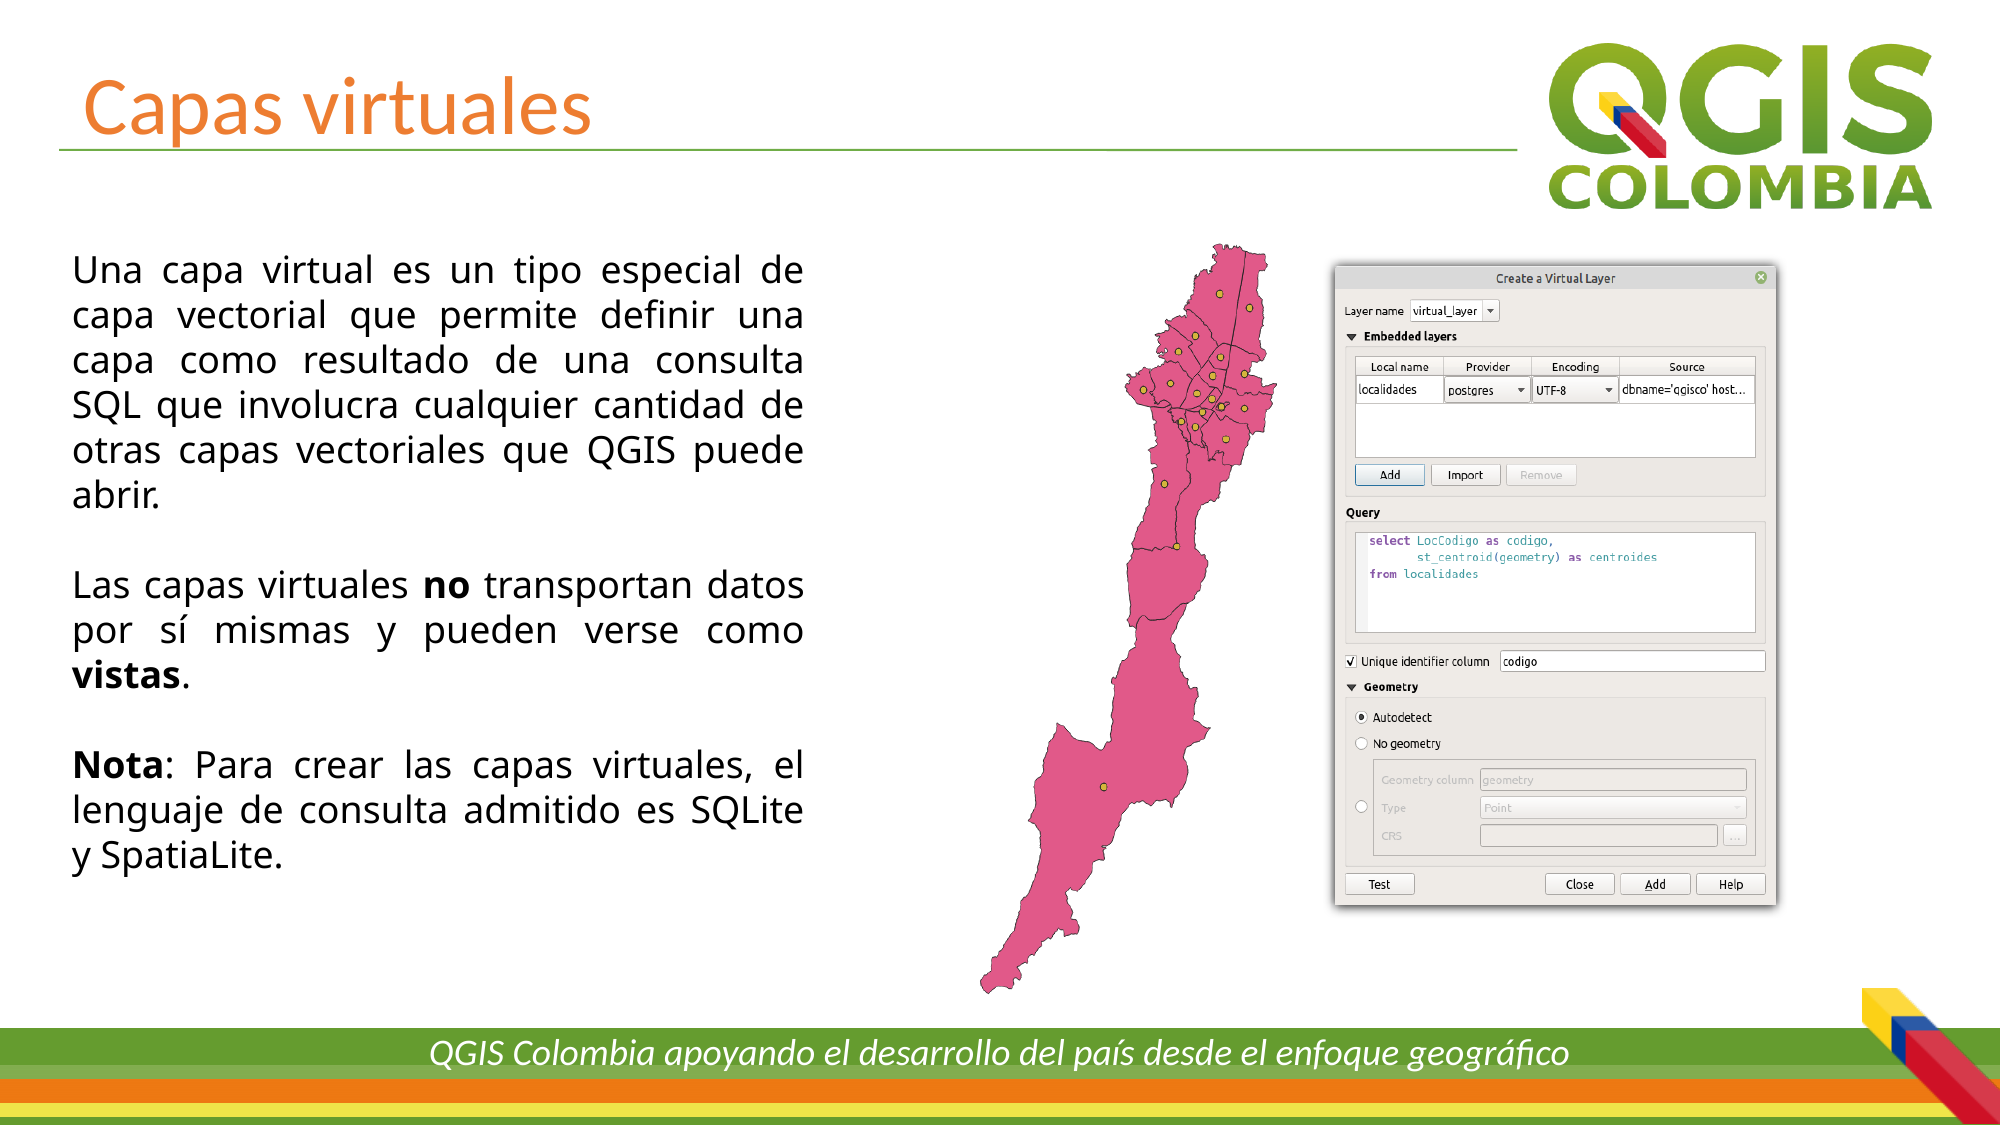

Capas virtuales
Una capa virtual es un tipo especial de capa vectorial que permite definir una capa como resultado de una consulta SQL que involucra cualquier cantidad de otras capas vectoriales que QGIS puede abrir.
Las capas virtuales no transportan datos por sí mismas y pueden verse como vistas.
Nota: Para crear las capas virtuales, el lenguaje de consulta admitido es SQLite y SpatiaLite.